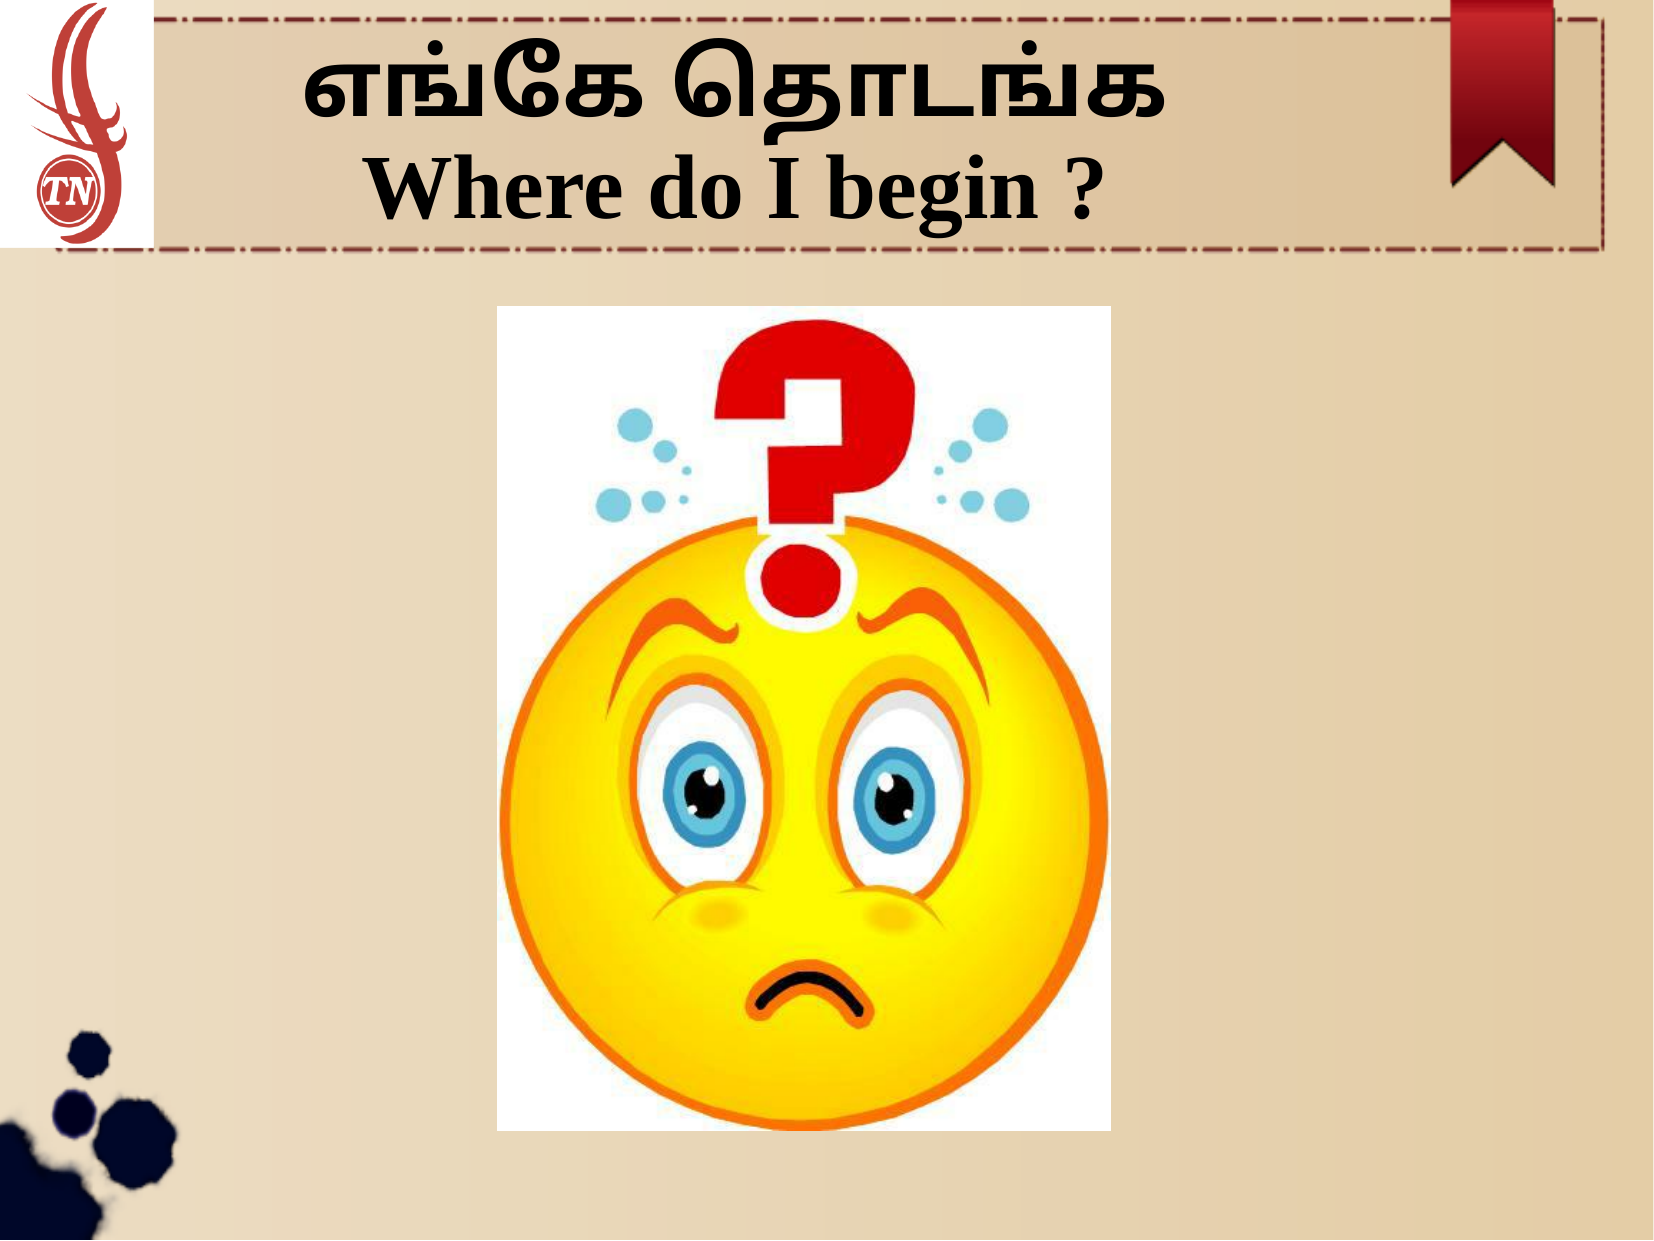

# எங்கே தொடங்க Where do I begin ?